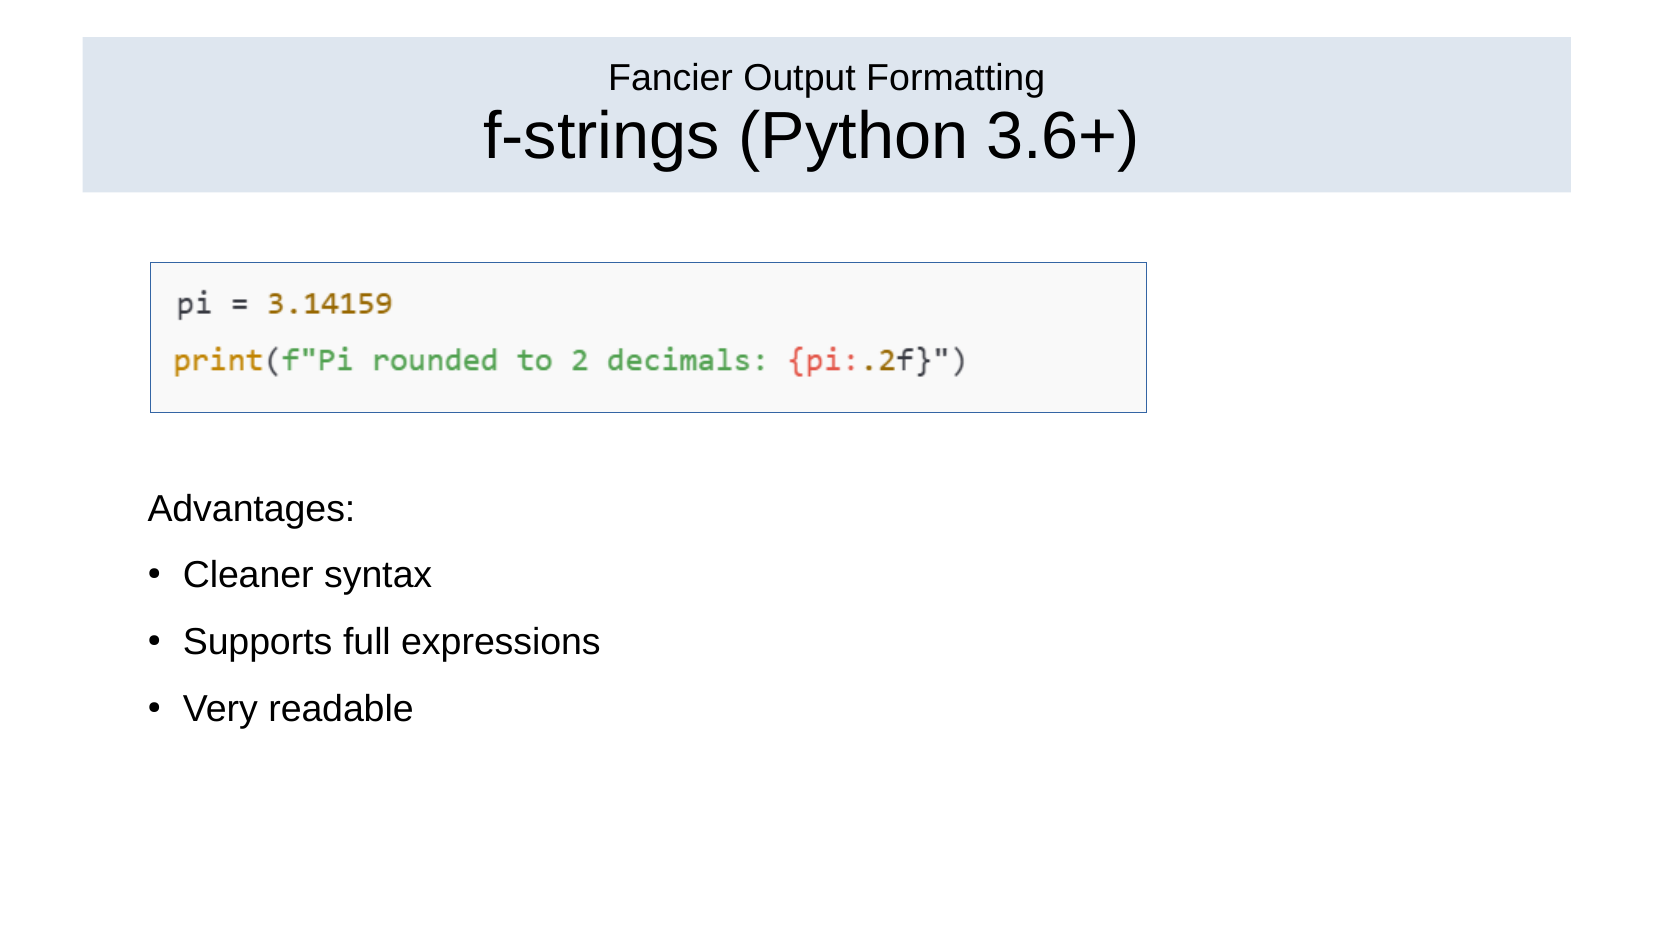

# Fancier Output Formatting f-strings (Python 3.6+)
Advantages:
Cleaner syntax
Supports full expressions
Very readable